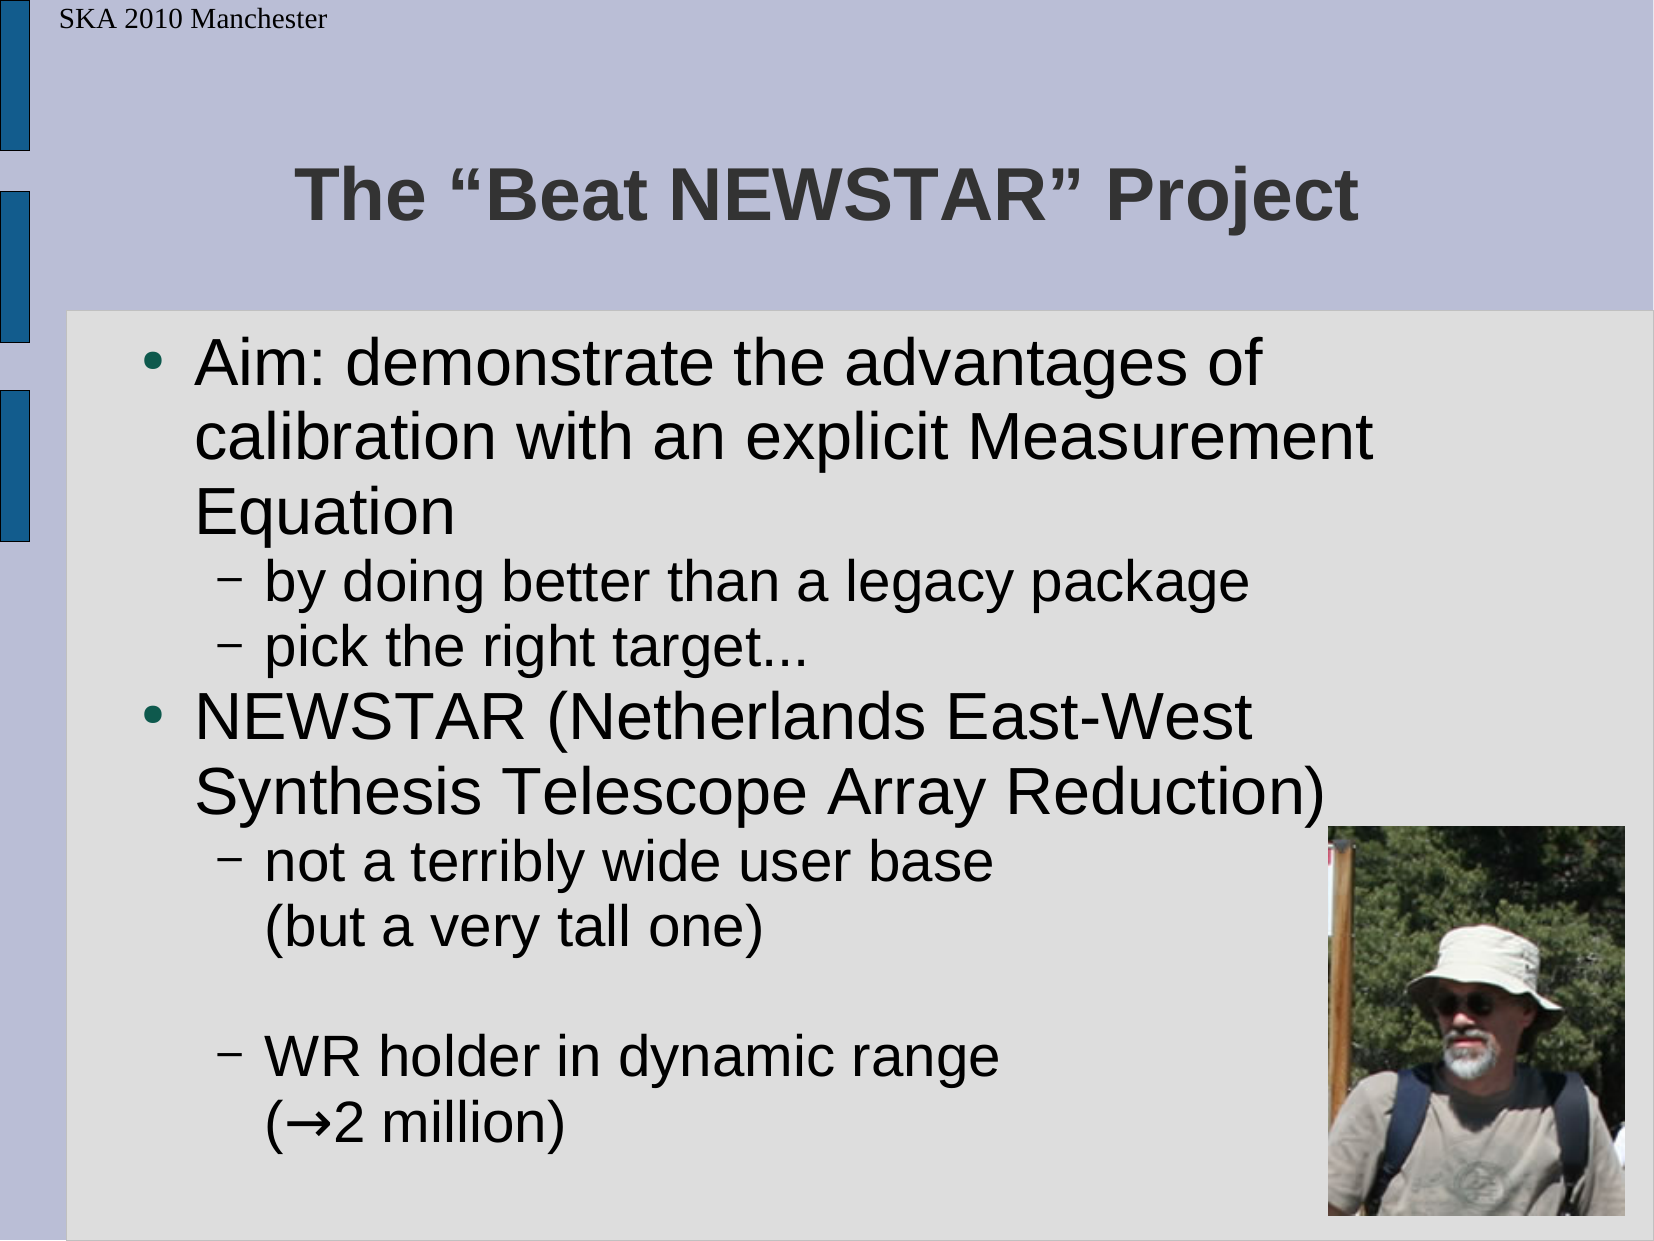

SKA 2010 Manchester
# The “Beat NEWSTAR” Project
Aim: demonstrate the advantages of calibration with an explicit Measurement Equation
by doing better than a legacy package
pick the right target...
NEWSTAR (Netherlands East-West Synthesis Telescope Array Reduction)
not a terribly wide user base
(but a very tall one)
WR holder in dynamic range
(→2 million)